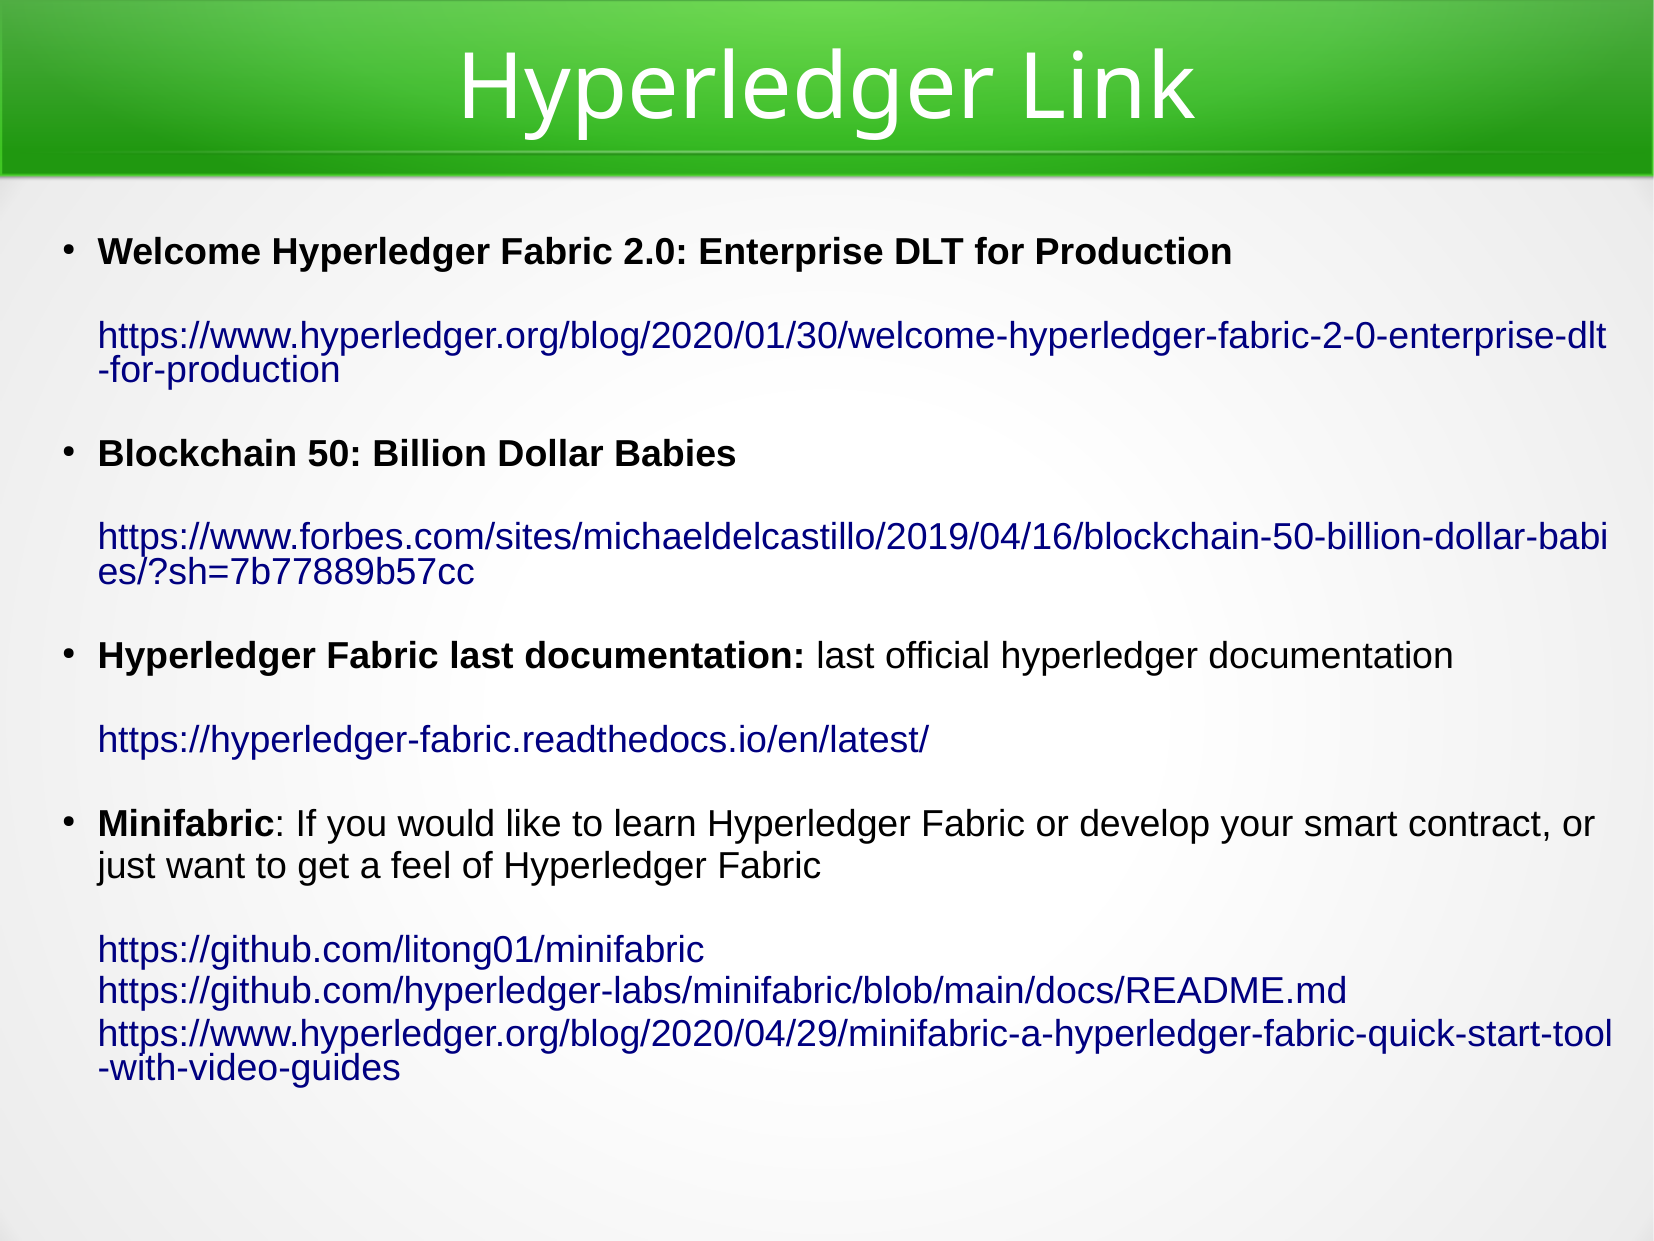

# Hyperledger Link
Welcome Hyperledger Fabric 2.0: Enterprise DLT for Production
https://www.hyperledger.org/blog/2020/01/30/welcome-hyperledger-fabric-2-0-enterprise-dlt-for-production
Blockchain 50: Billion Dollar Babies
https://www.forbes.com/sites/michaeldelcastillo/2019/04/16/blockchain-50-billion-dollar-babies/?sh=7b77889b57cc
Hyperledger Fabric last documentation: last official hyperledger documentation
https://hyperledger-fabric.readthedocs.io/en/latest/
Minifabric: If you would like to learn Hyperledger Fabric or develop your smart contract, or just want to get a feel of Hyperledger Fabric
https://github.com/litong01/minifabric
https://github.com/hyperledger-labs/minifabric/blob/main/docs/README.md
https://www.hyperledger.org/blog/2020/04/29/minifabric-a-hyperledger-fabric-quick-start-tool-with-video-guides